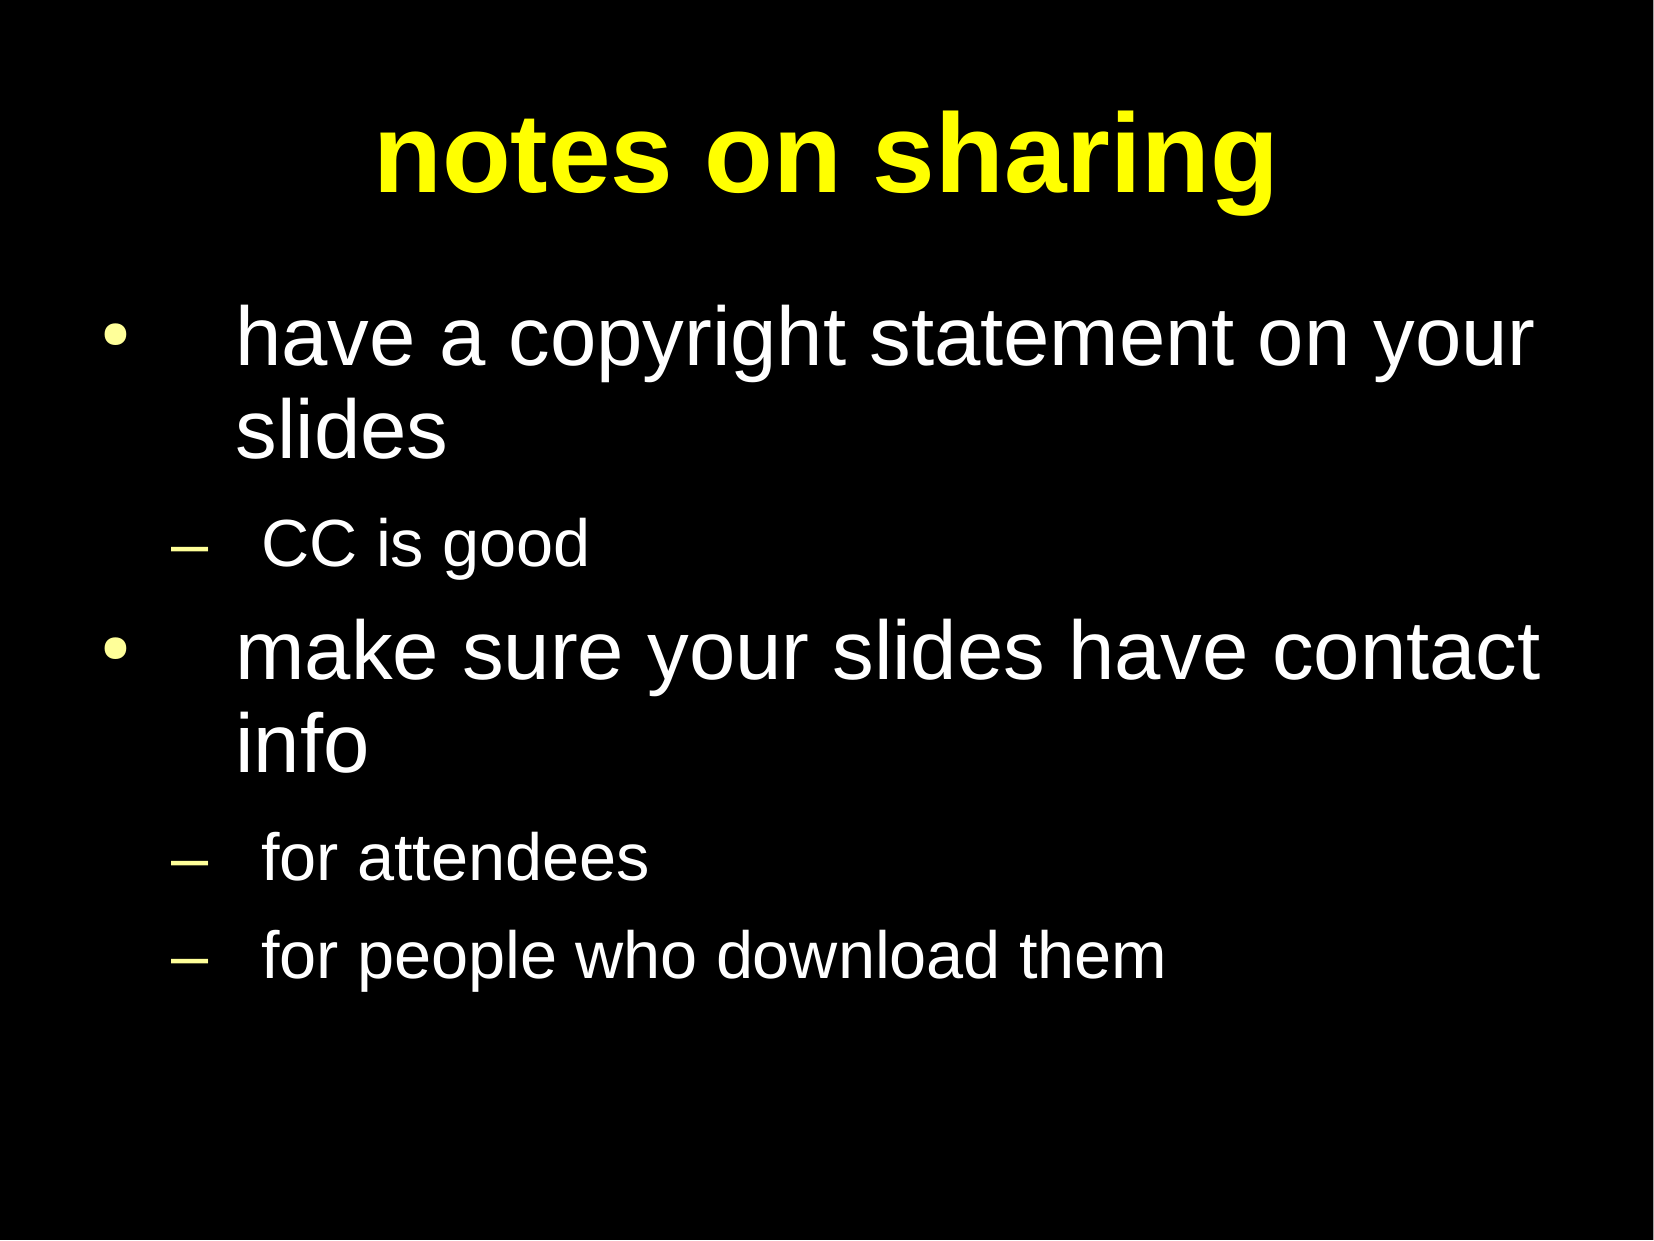

# notes on sharing
have a copyright statement on your slides
CC is good
make sure your slides have contact info
for attendees
for people who download them